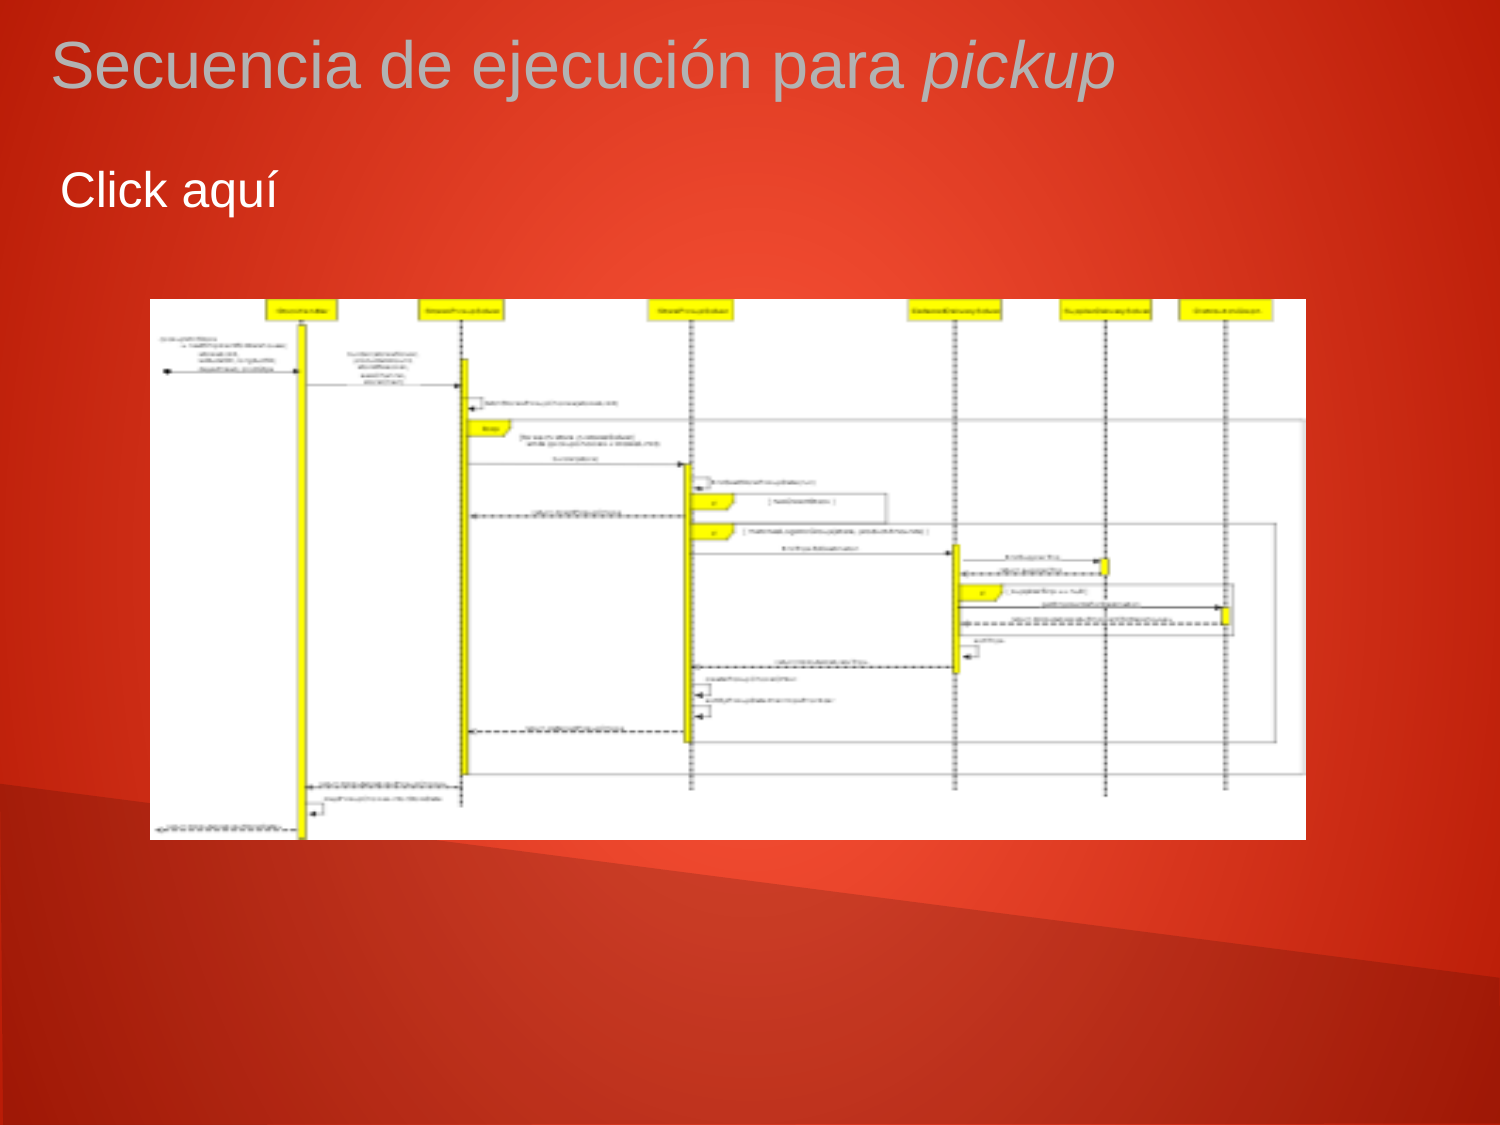

Secuencia de ejecución para pickup
Click aquí